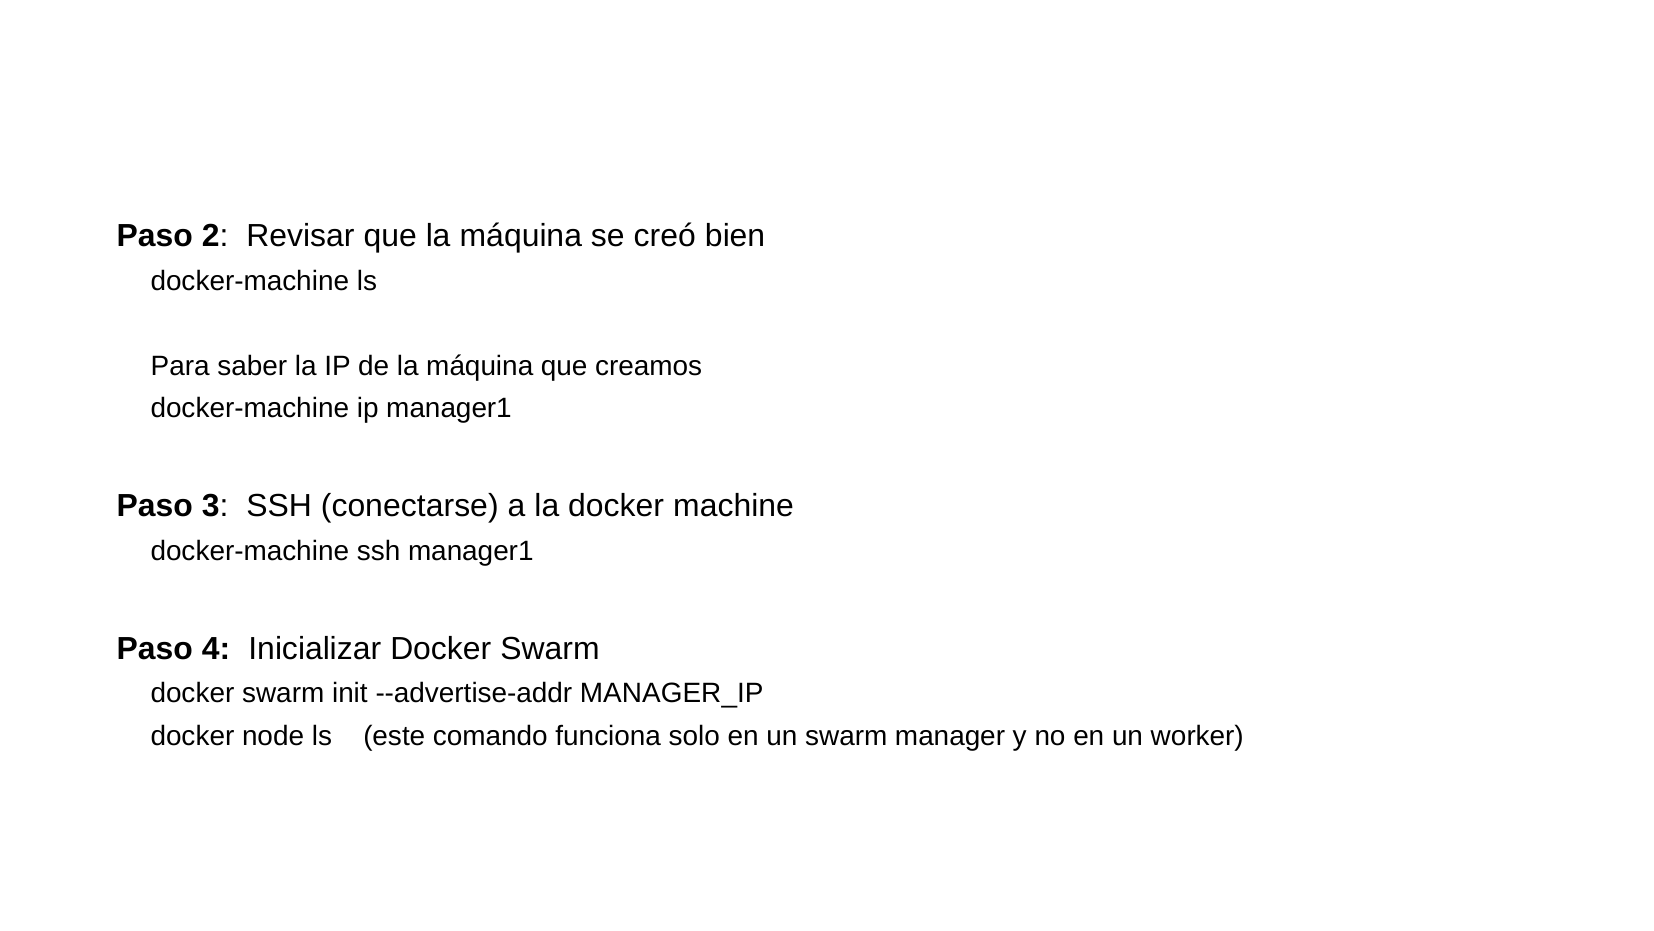

#
Paso 2: Revisar que la máquina se creó bien
docker-machine ls
Para saber la IP de la máquina que creamos
docker-machine ip manager1
Paso 3: SSH (conectarse) a la docker machine
docker-machine ssh manager1
Paso 4: Inicializar Docker Swarm
docker swarm init --advertise-addr MANAGER_IP
docker node ls	(este comando funciona solo en un swarm manager y no en un worker)